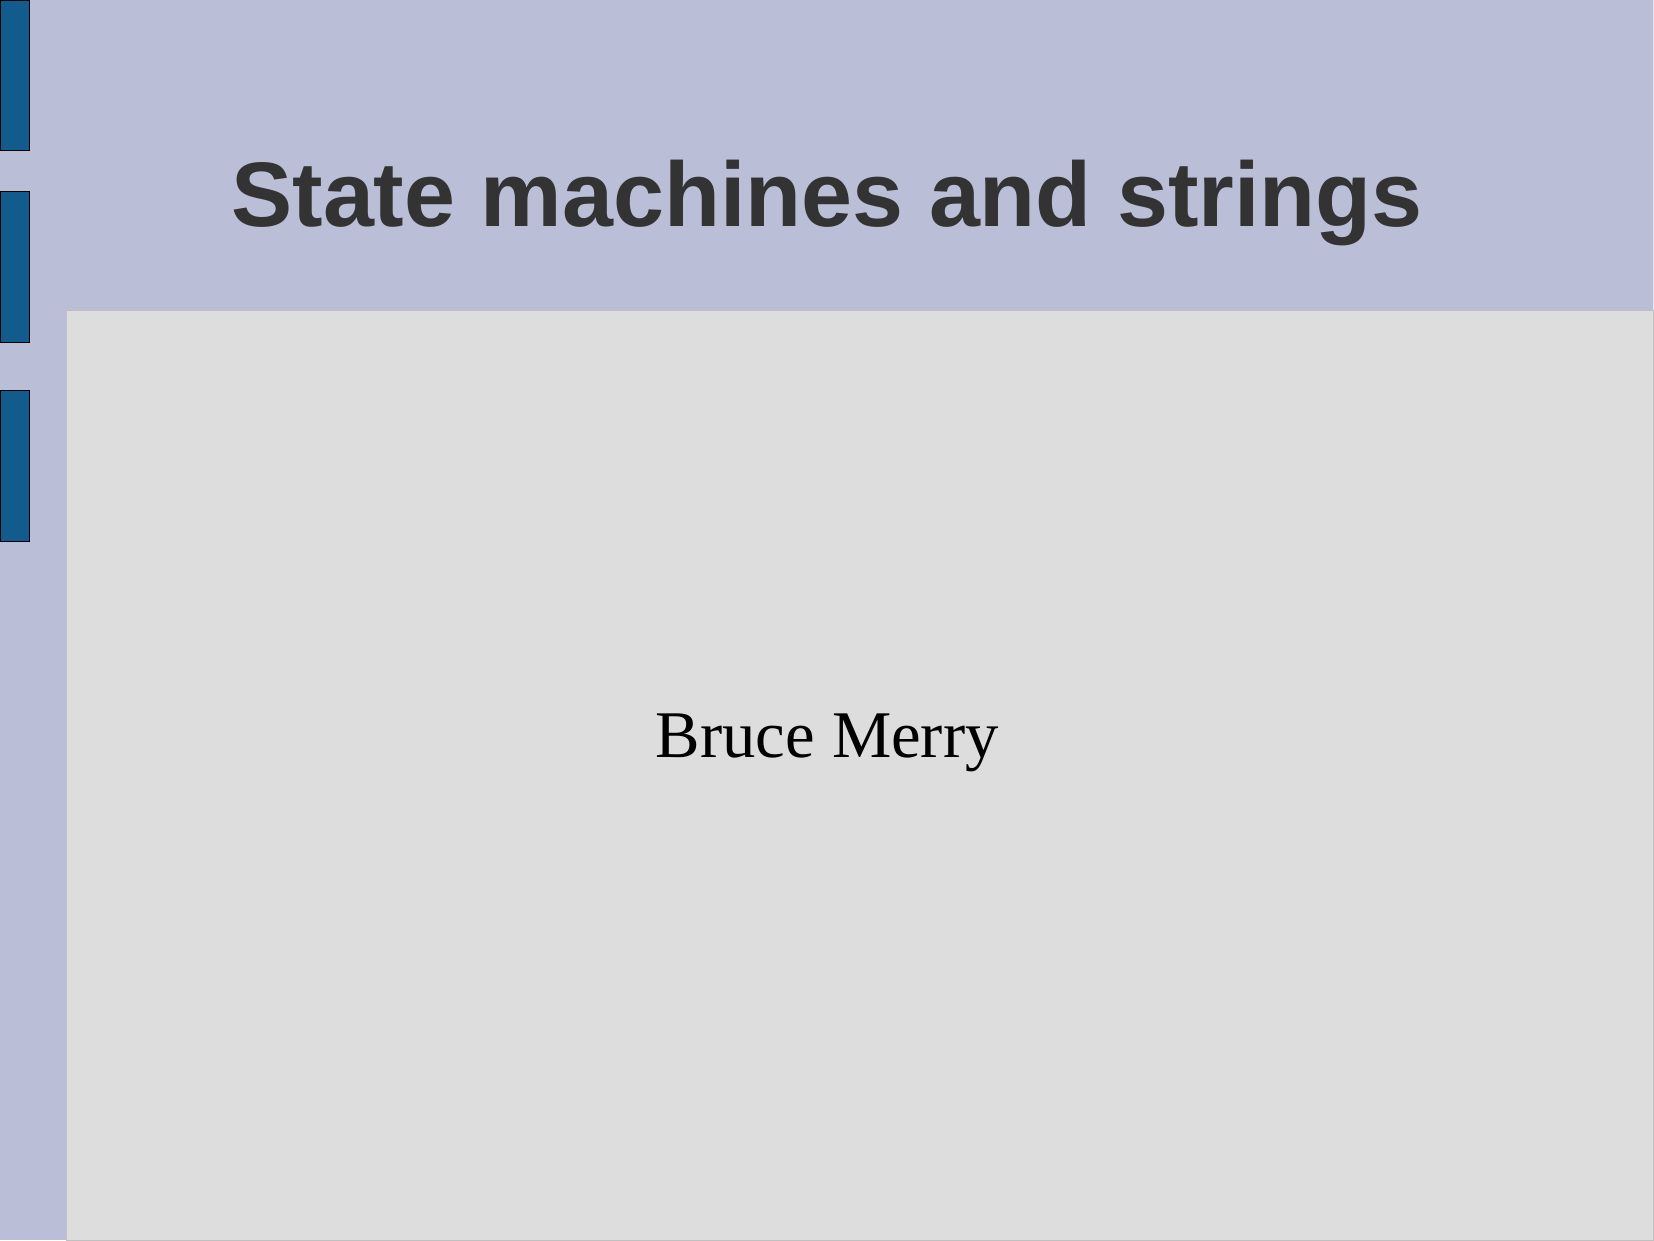

# State machines and strings
Bruce Merry